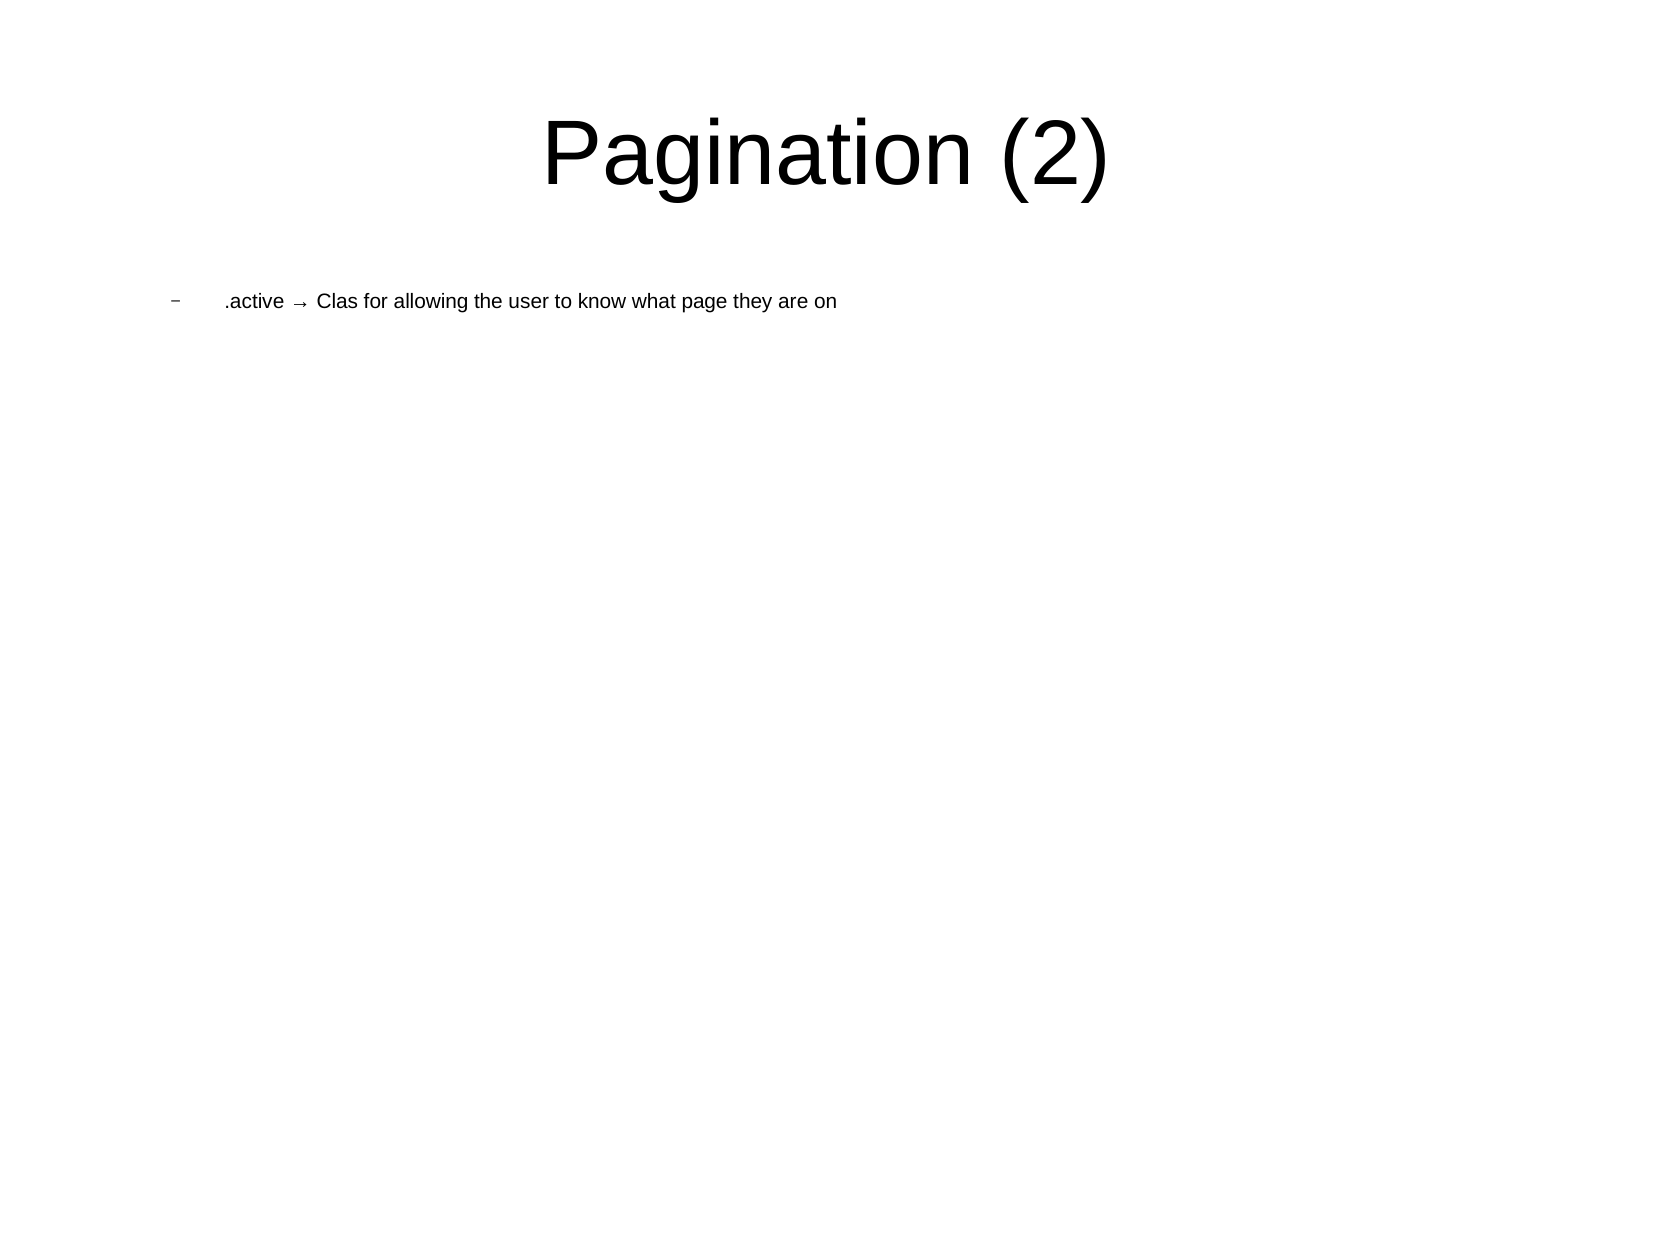

# Pagination (2)
.active → Clas for allowing the user to know what page they are on